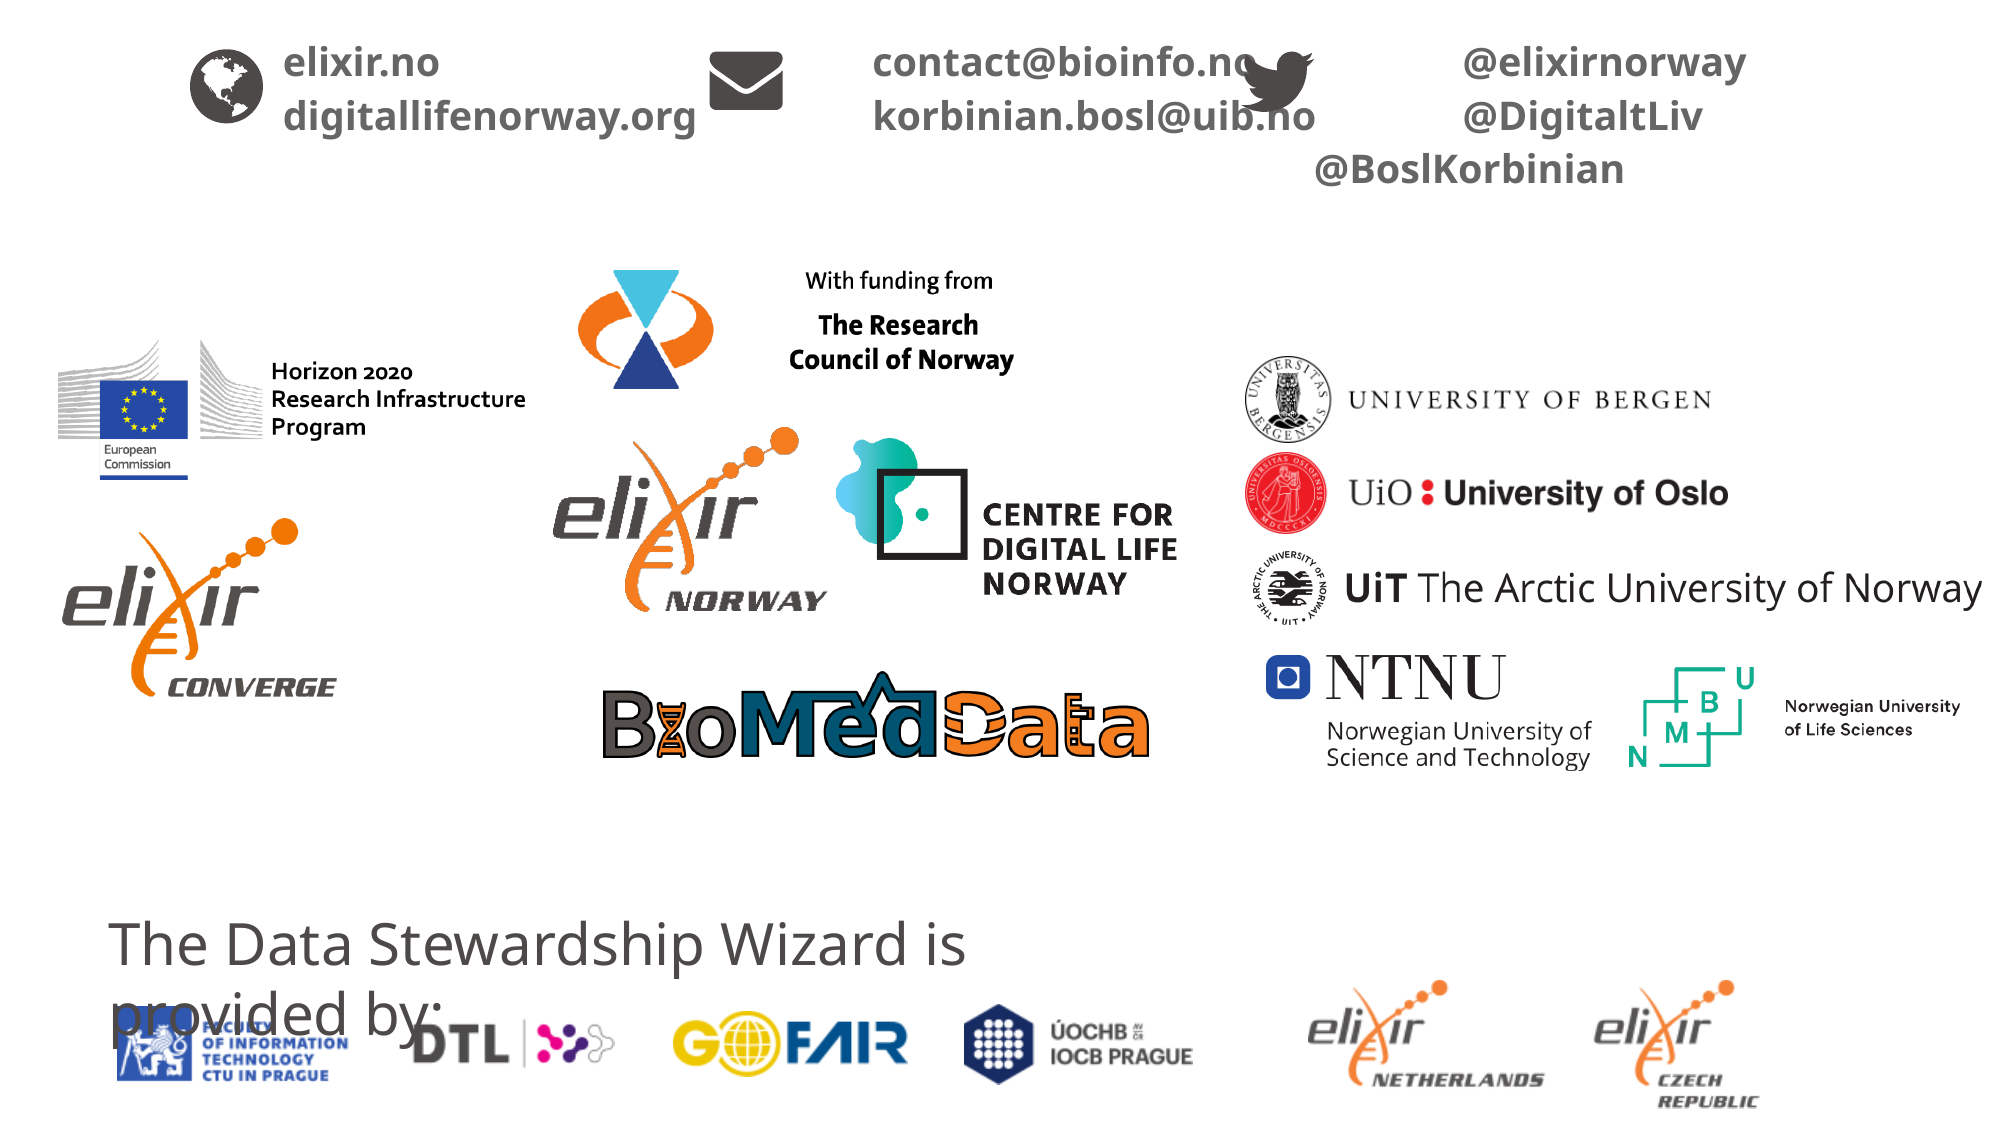

elixir.no						contact@bioinfo.no			@elixirnorway
digitallifenorway.org			korbinian.bosl@uib.no		@DigitaltLiv
																@BoslKorbinian
The Data Stewardship Wizard is provided by: